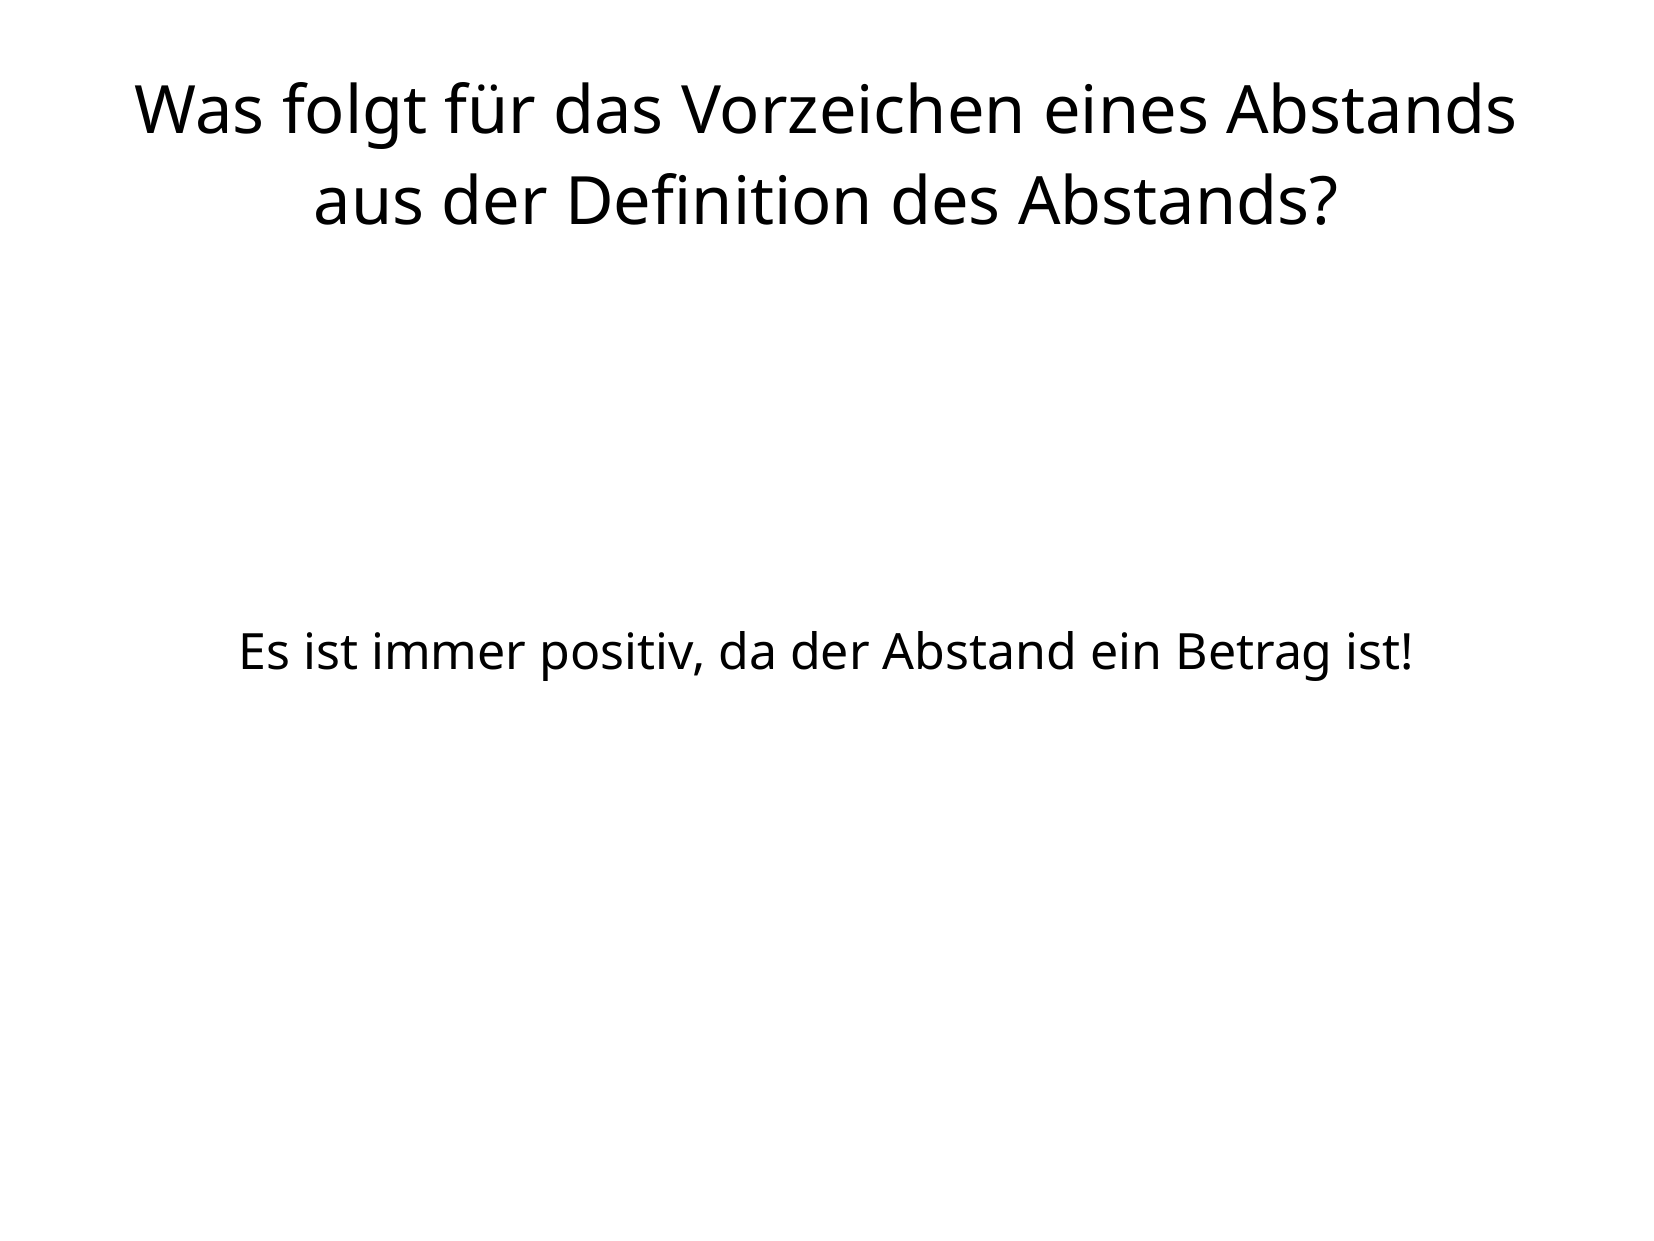

# Was folgt für das Vorzeichen eines Abstands aus der Definition des Abstands?
Es ist immer positiv, da der Abstand ein Betrag ist!